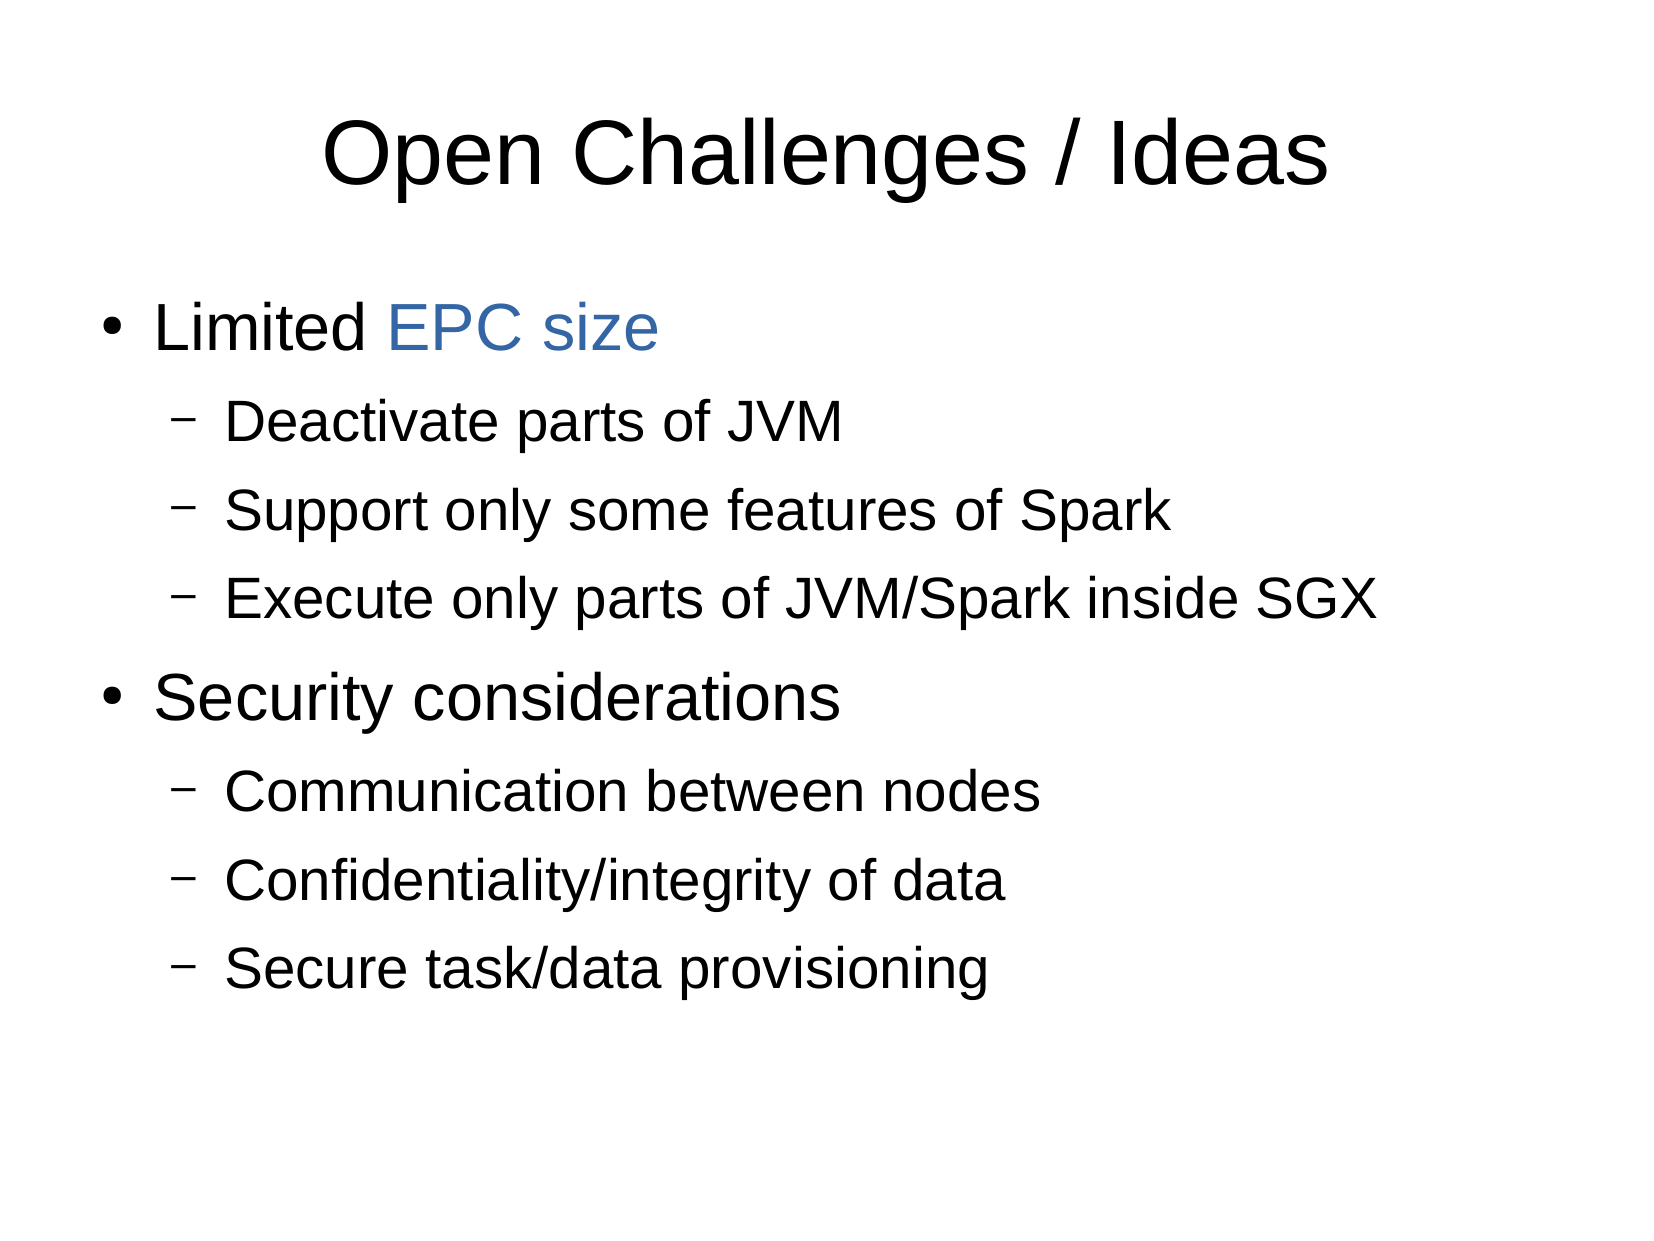

# Open Challenges / Ideas
Limited EPC size
Deactivate parts of JVM
Support only some features of Spark
Execute only parts of JVM/Spark inside SGX
Security considerations
Communication between nodes
Confidentiality/integrity of data
Secure task/data provisioning